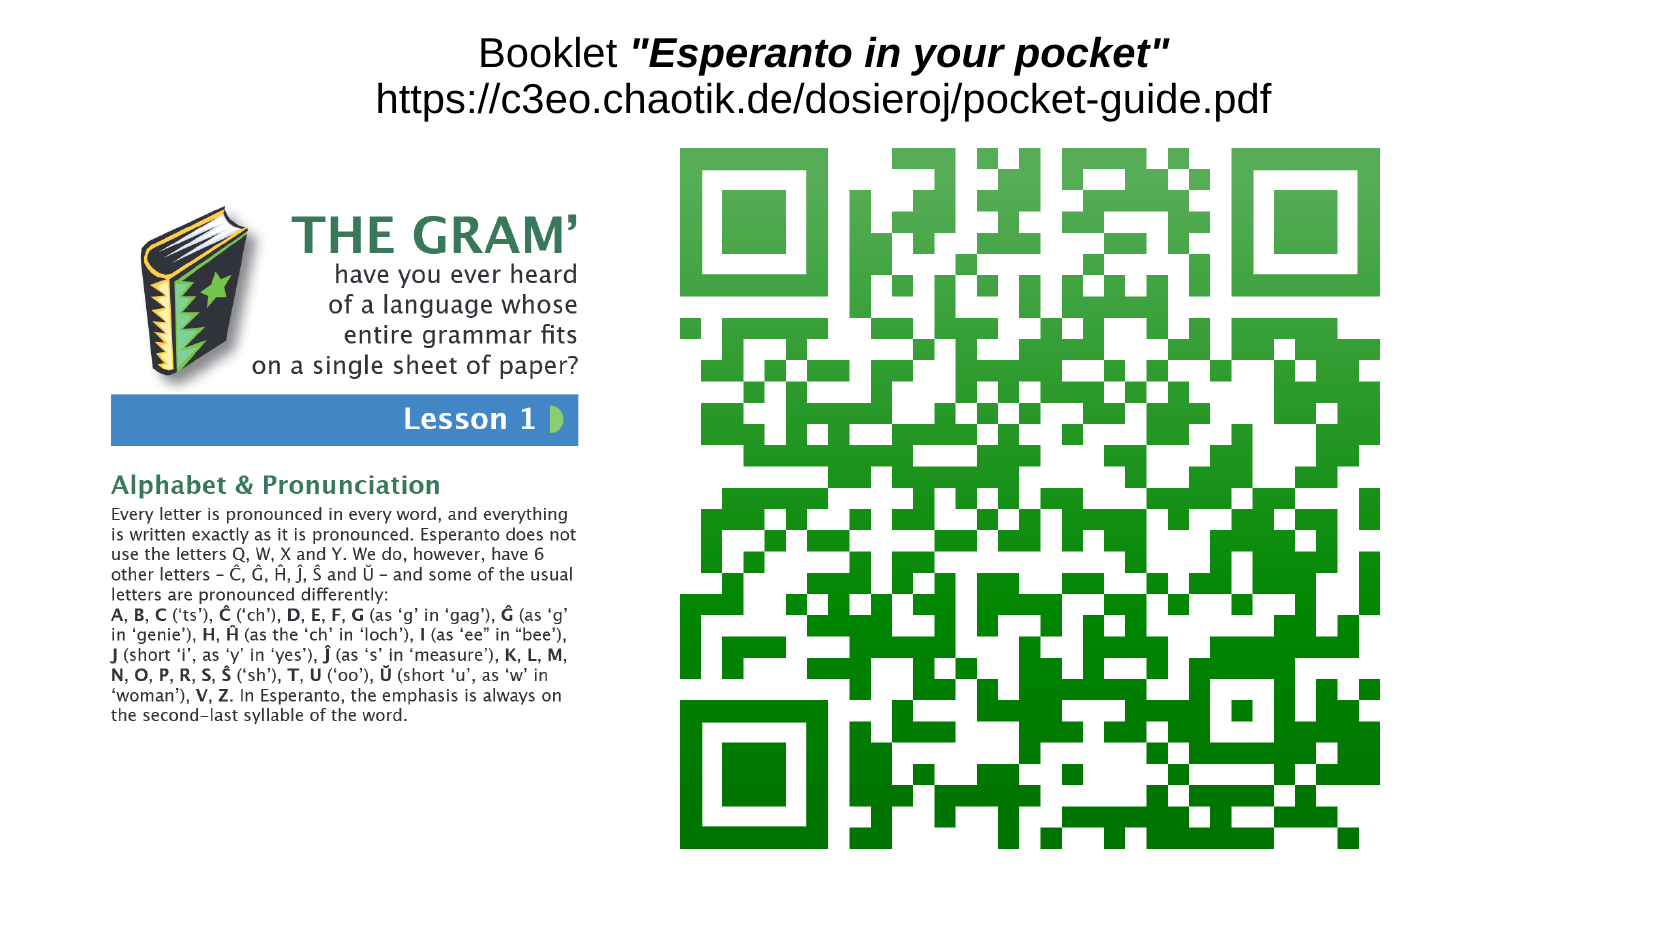

# Booklet "Esperanto in your pocket" https://c3eo.chaotik.de/dosieroj/pocket-guide.pdf